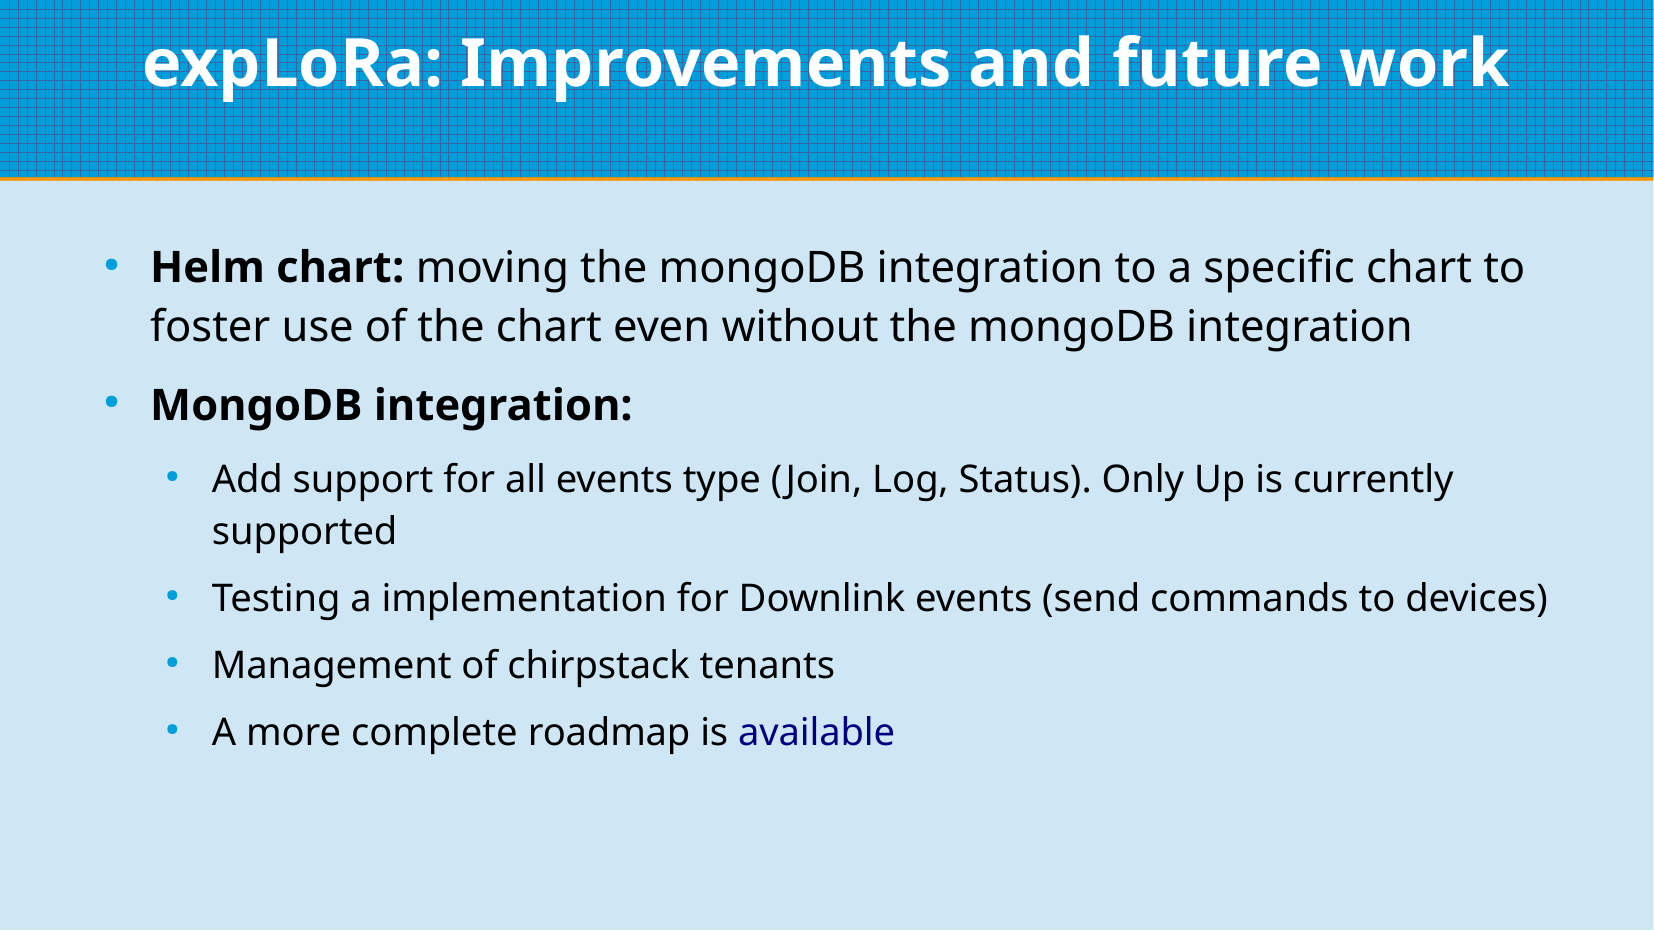

# expLoRa: Improvements and future work
Helm chart: moving the mongoDB integration to a specific chart to foster use of the chart even without the mongoDB integration
MongoDB integration:
Add support for all events type (Join, Log, Status). Only Up is currently supported
Testing a implementation for Downlink events (send commands to devices)
Management of chirpstack tenants
A more complete roadmap is available